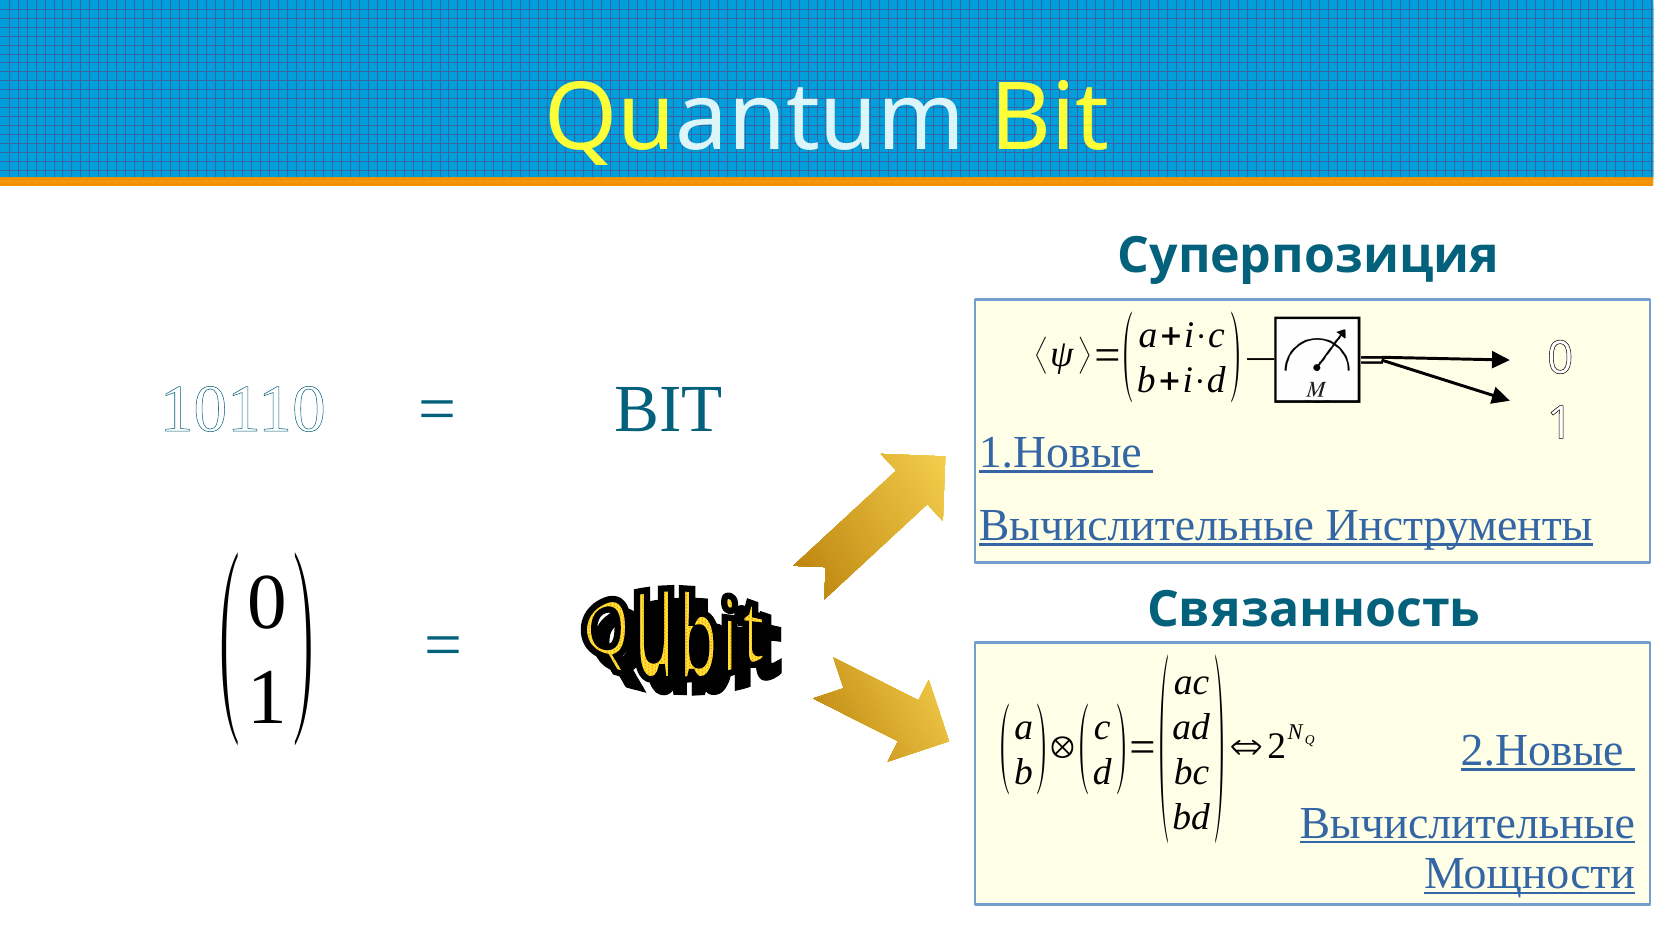

# Quantum Bit
Суперпозиция
0
1.Новые
Вычислительные Инструменты
10110
=
BIT
1
Связанность
Qubit
=
2.Новые
Вычислительные Мощности